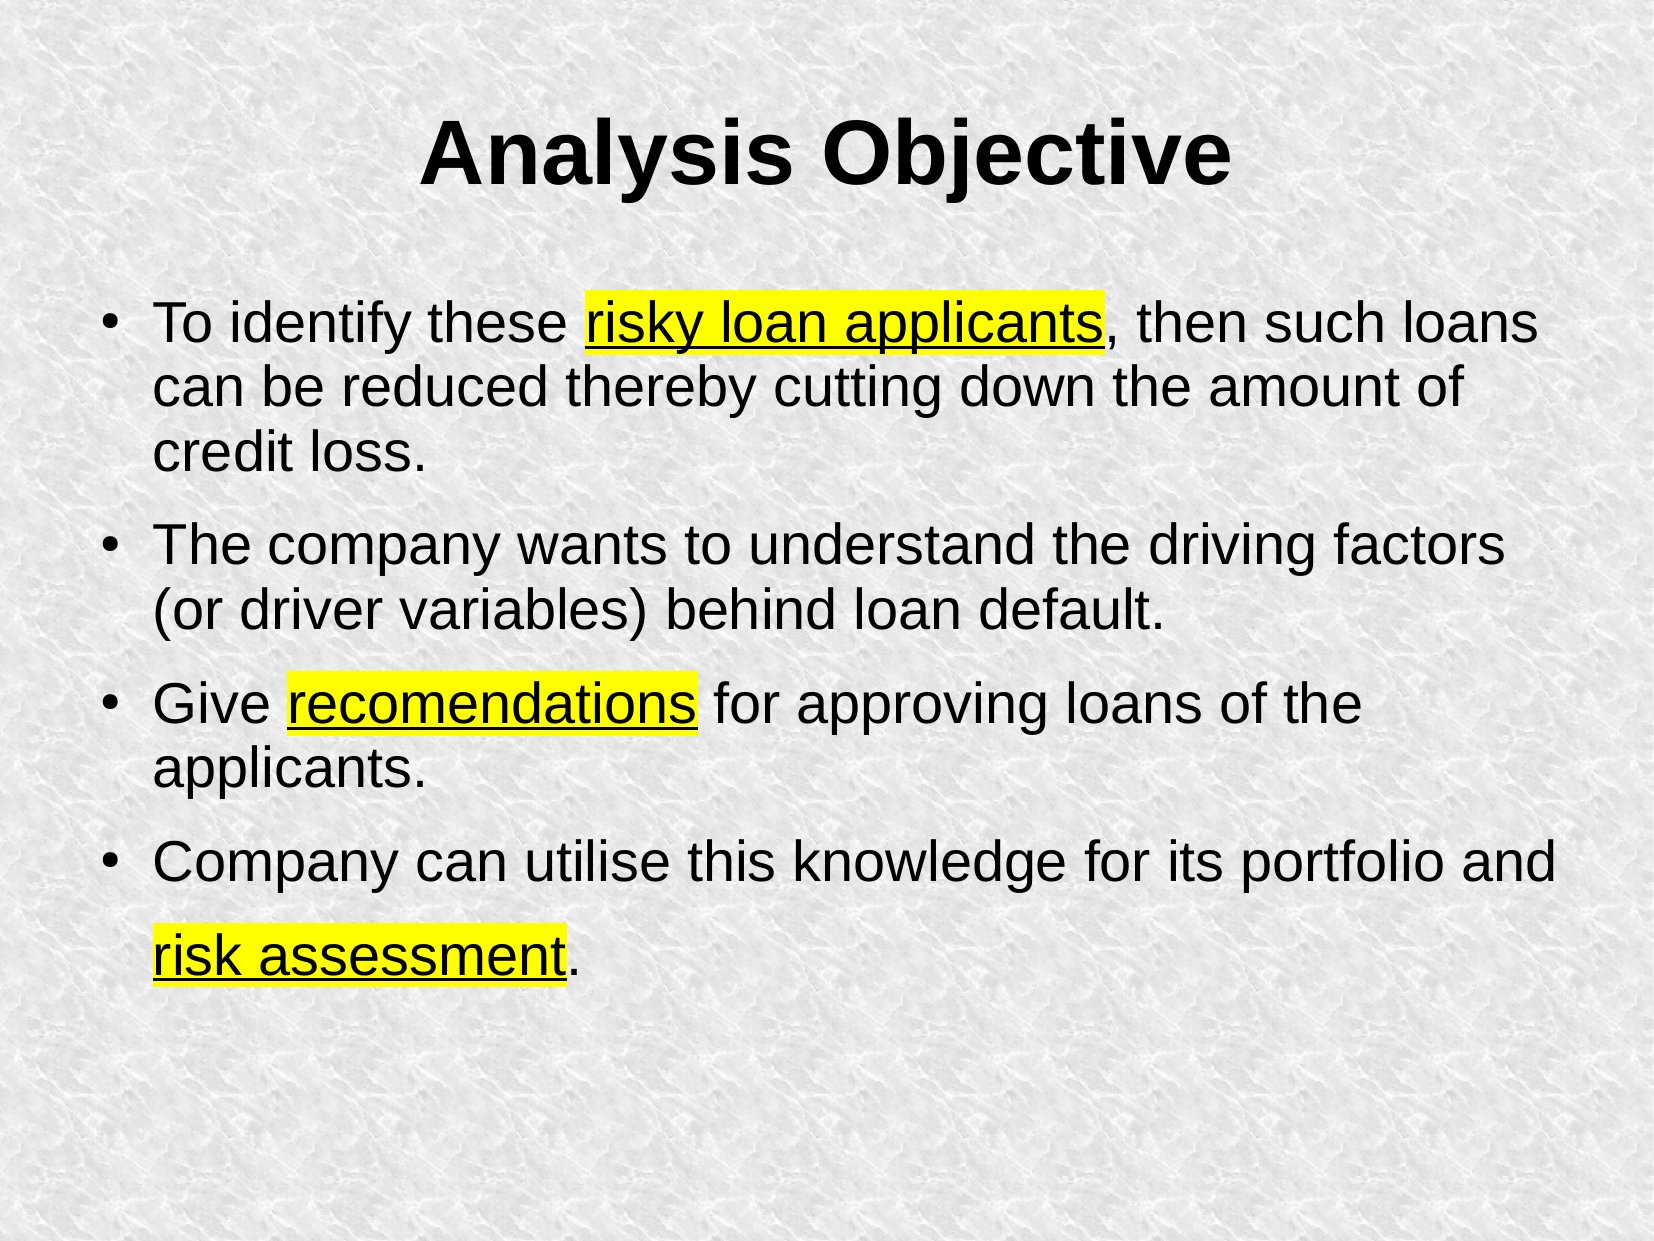

# Analysis Objective
To identify these risky loan applicants, then such loans can be reduced thereby cutting down the amount of credit loss.
The company wants to understand the driving factors (or driver variables) behind loan default.
Give recomendations for approving loans of the applicants.
Company can utilise this knowledge for its portfolio and
risk assessment.